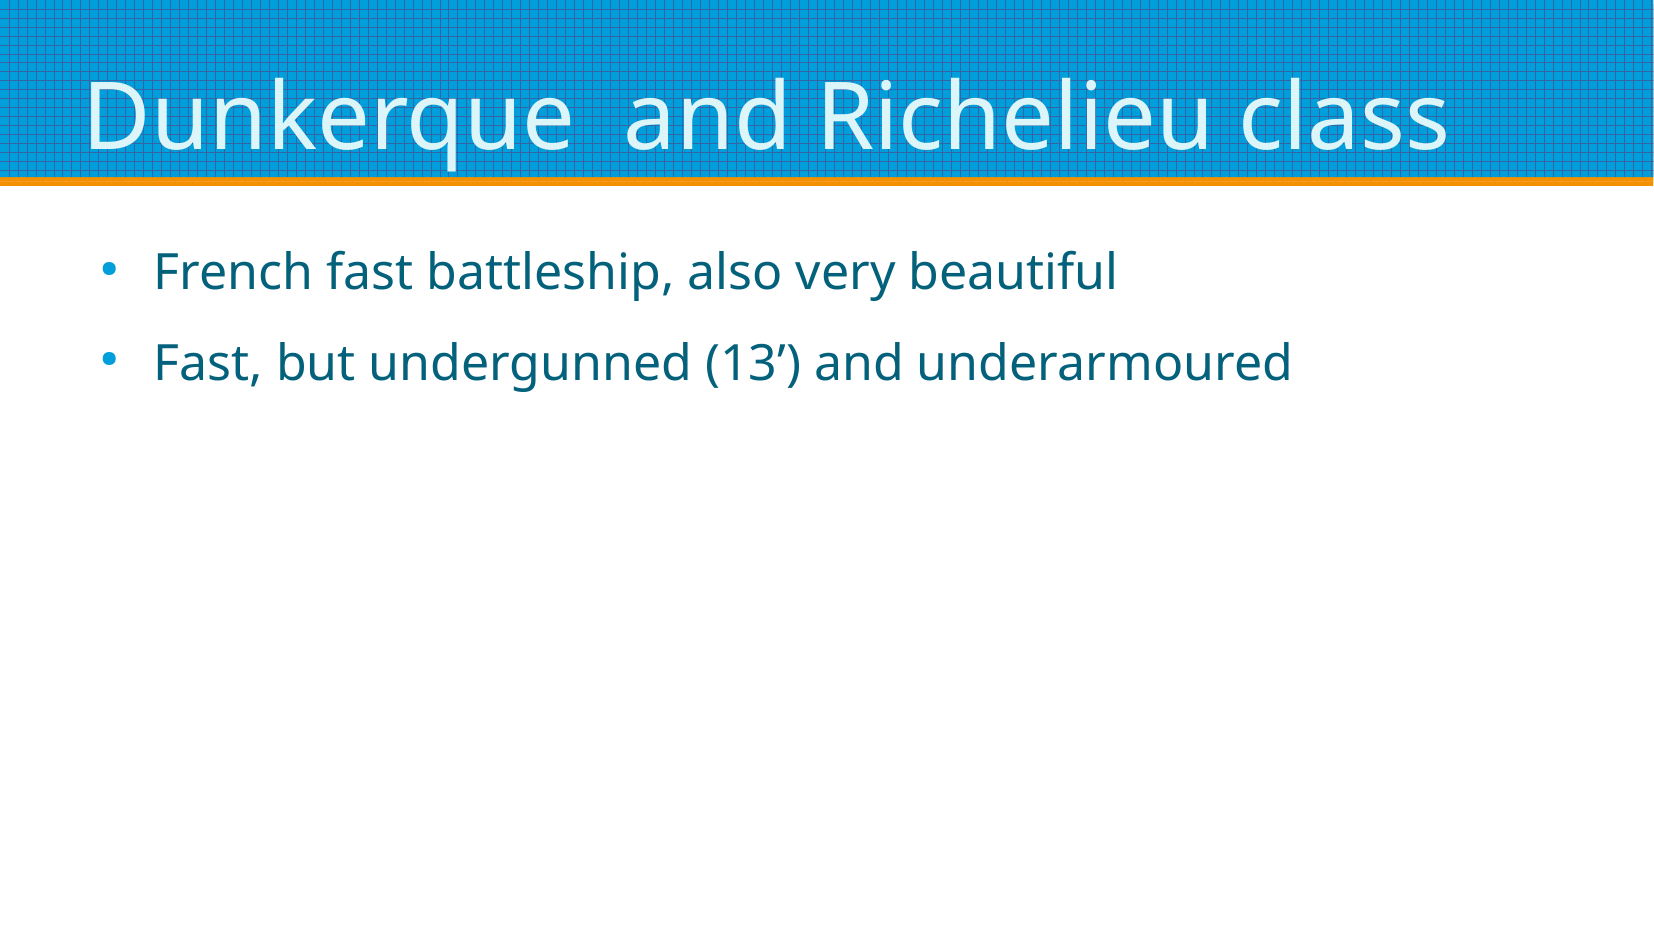

# Dunkerque	 and Richelieu class
French fast battleship, also very beautiful
Fast, but undergunned (13’) and underarmoured